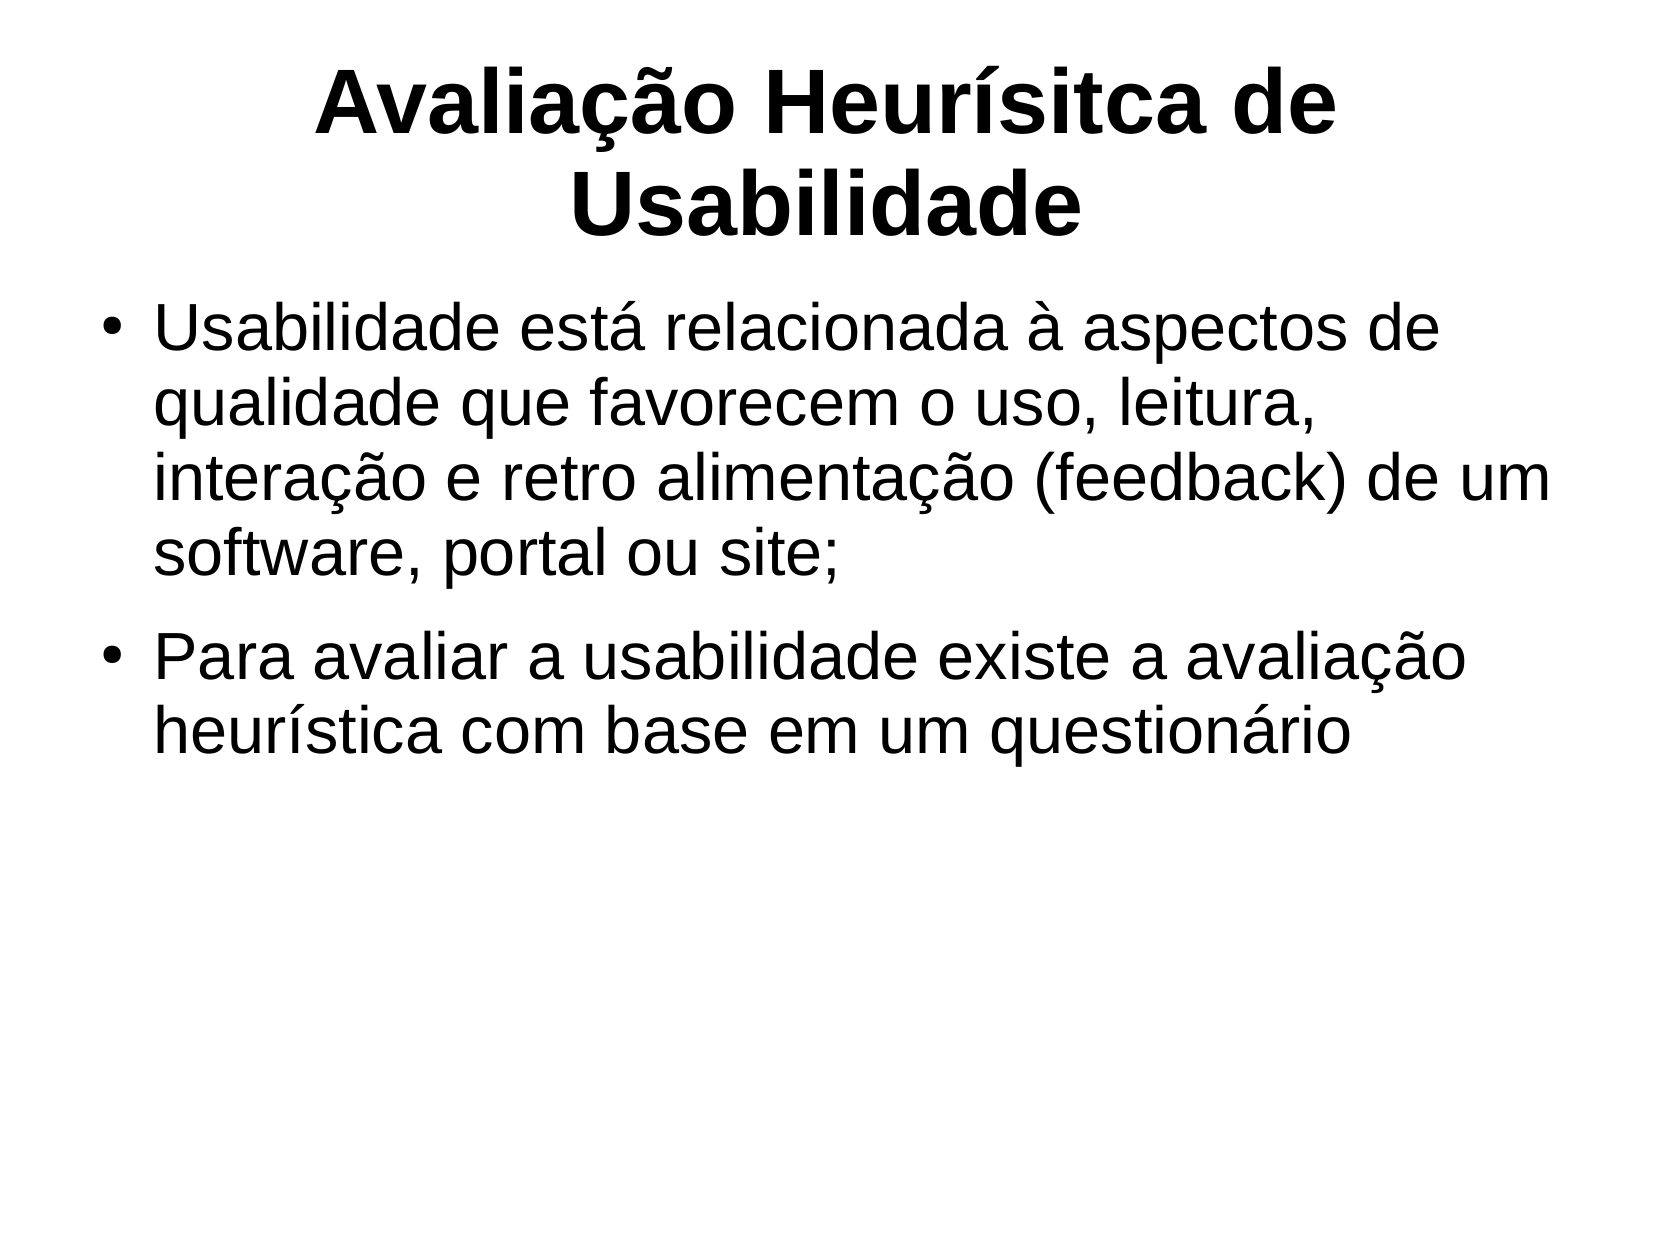

# Avaliação Heurísitca de Usabilidade
Usabilidade está relacionada à aspectos de qualidade que favorecem o uso, leitura, interação e retro alimentação (feedback) de um software, portal ou site;
Para avaliar a usabilidade existe a avaliação heurística com base em um questionário